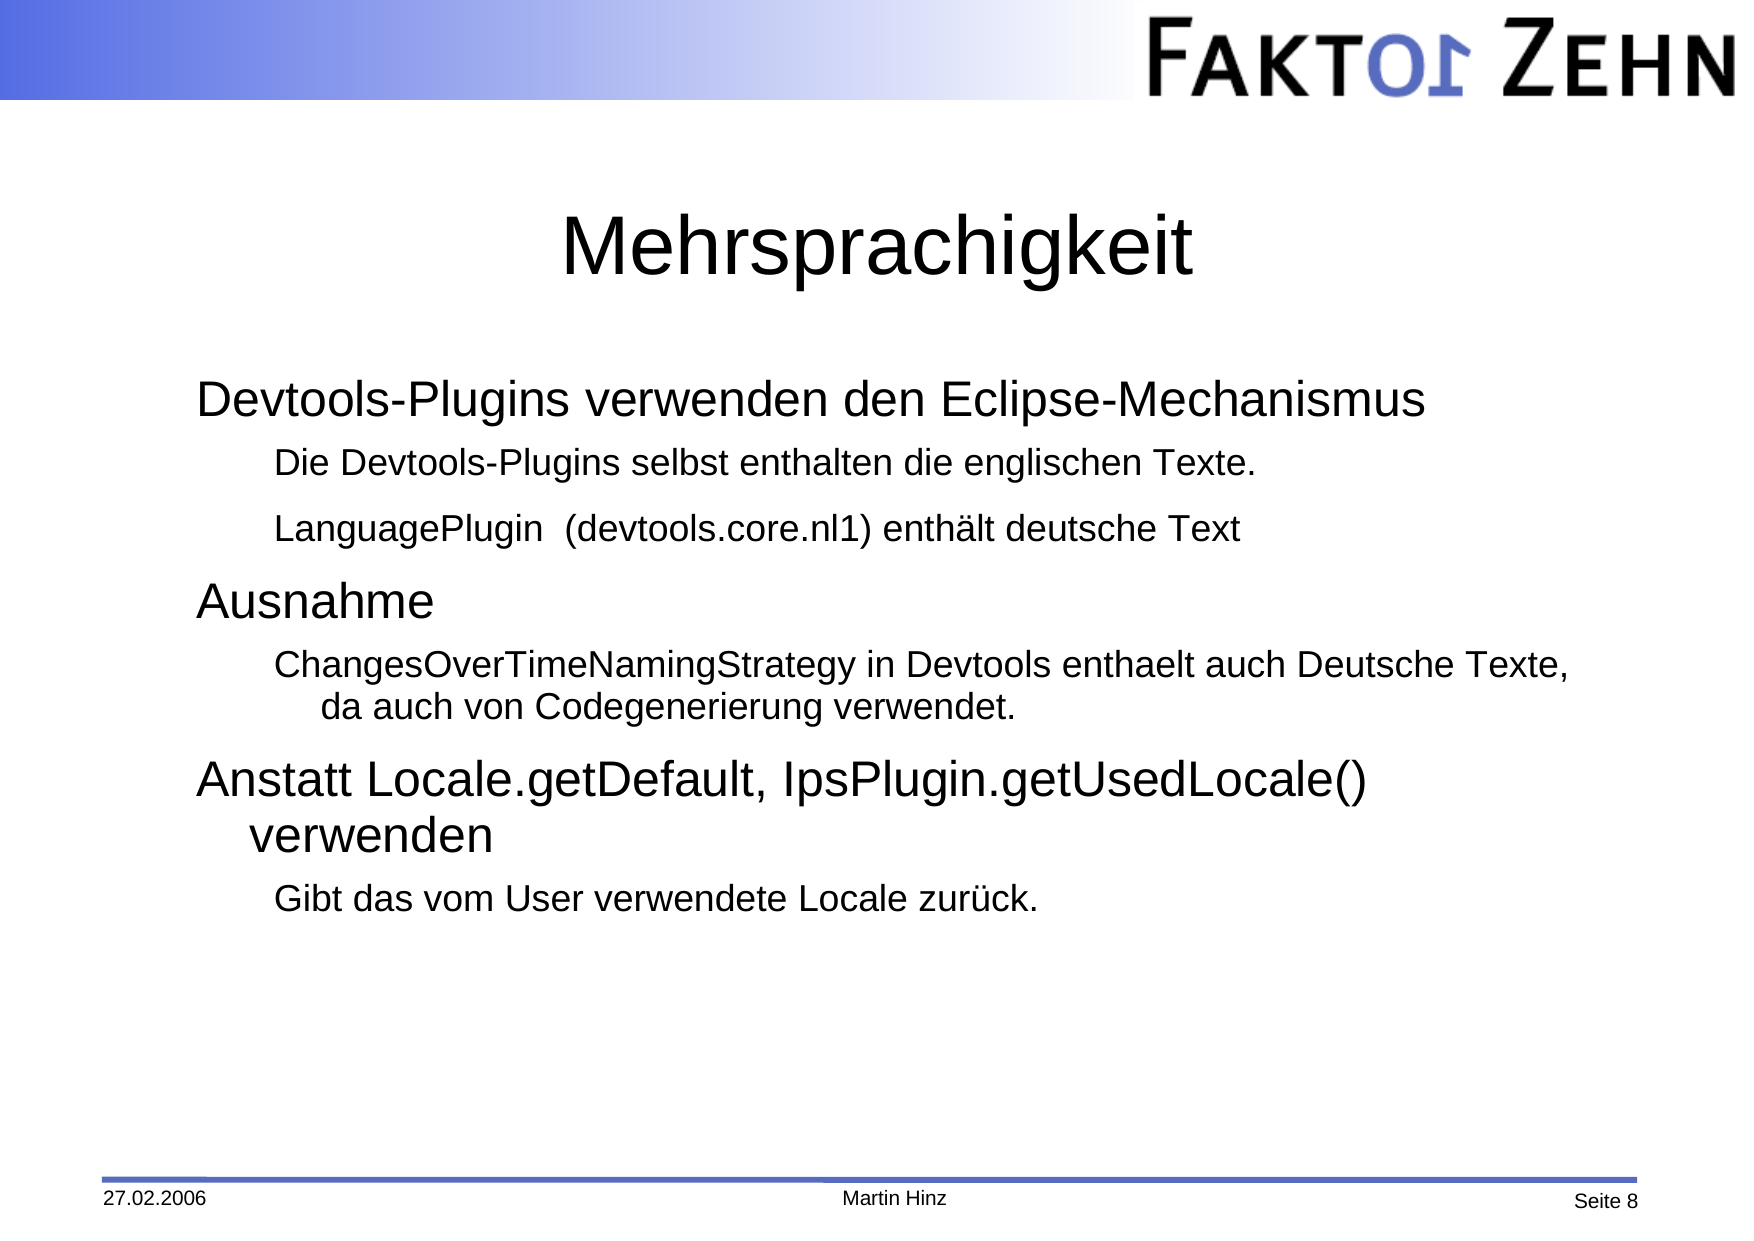

# Mehrsprachigkeit
Devtools-Plugins verwenden den Eclipse-Mechanismus
Die Devtools-Plugins selbst enthalten die englischen Texte.
LanguagePlugin (devtools.core.nl1) enthält deutsche Text
Ausnahme
ChangesOverTimeNamingStrategy in Devtools enthaelt auch Deutsche Texte, da auch von Codegenerierung verwendet.
Anstatt Locale.getDefault, IpsPlugin.getUsedLocale() verwenden
Gibt das vom User verwendete Locale zurück.